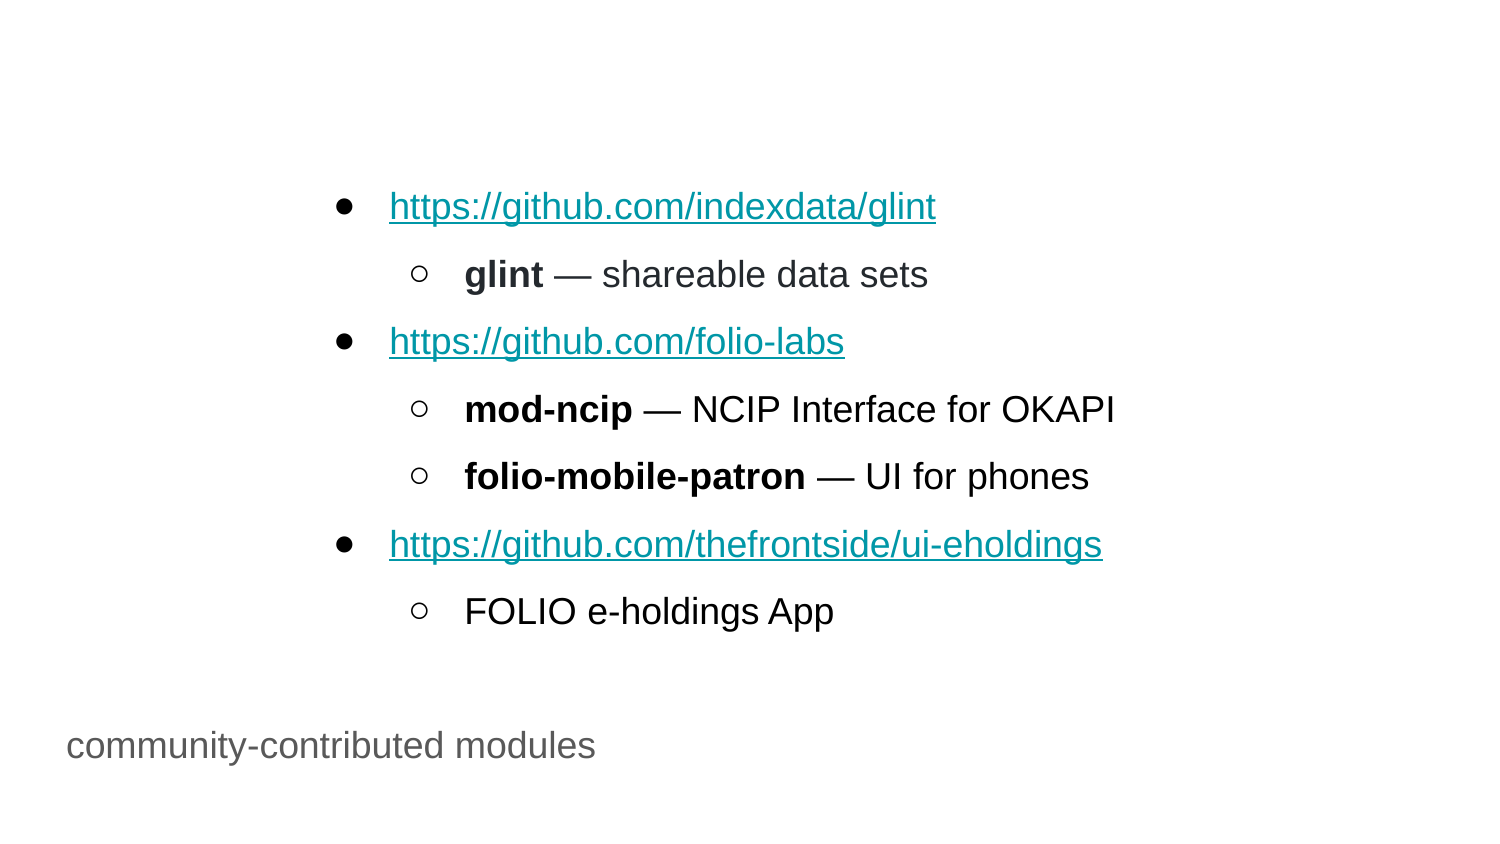

https://github.com/indexdata/glint
glint — shareable data sets
https://github.com/folio-labs
mod-ncip — NCIP Interface for OKAPI
folio-mobile-patron — UI for phones
https://github.com/thefrontside/ui-eholdings
FOLIO e-holdings App
# community-contributed modules